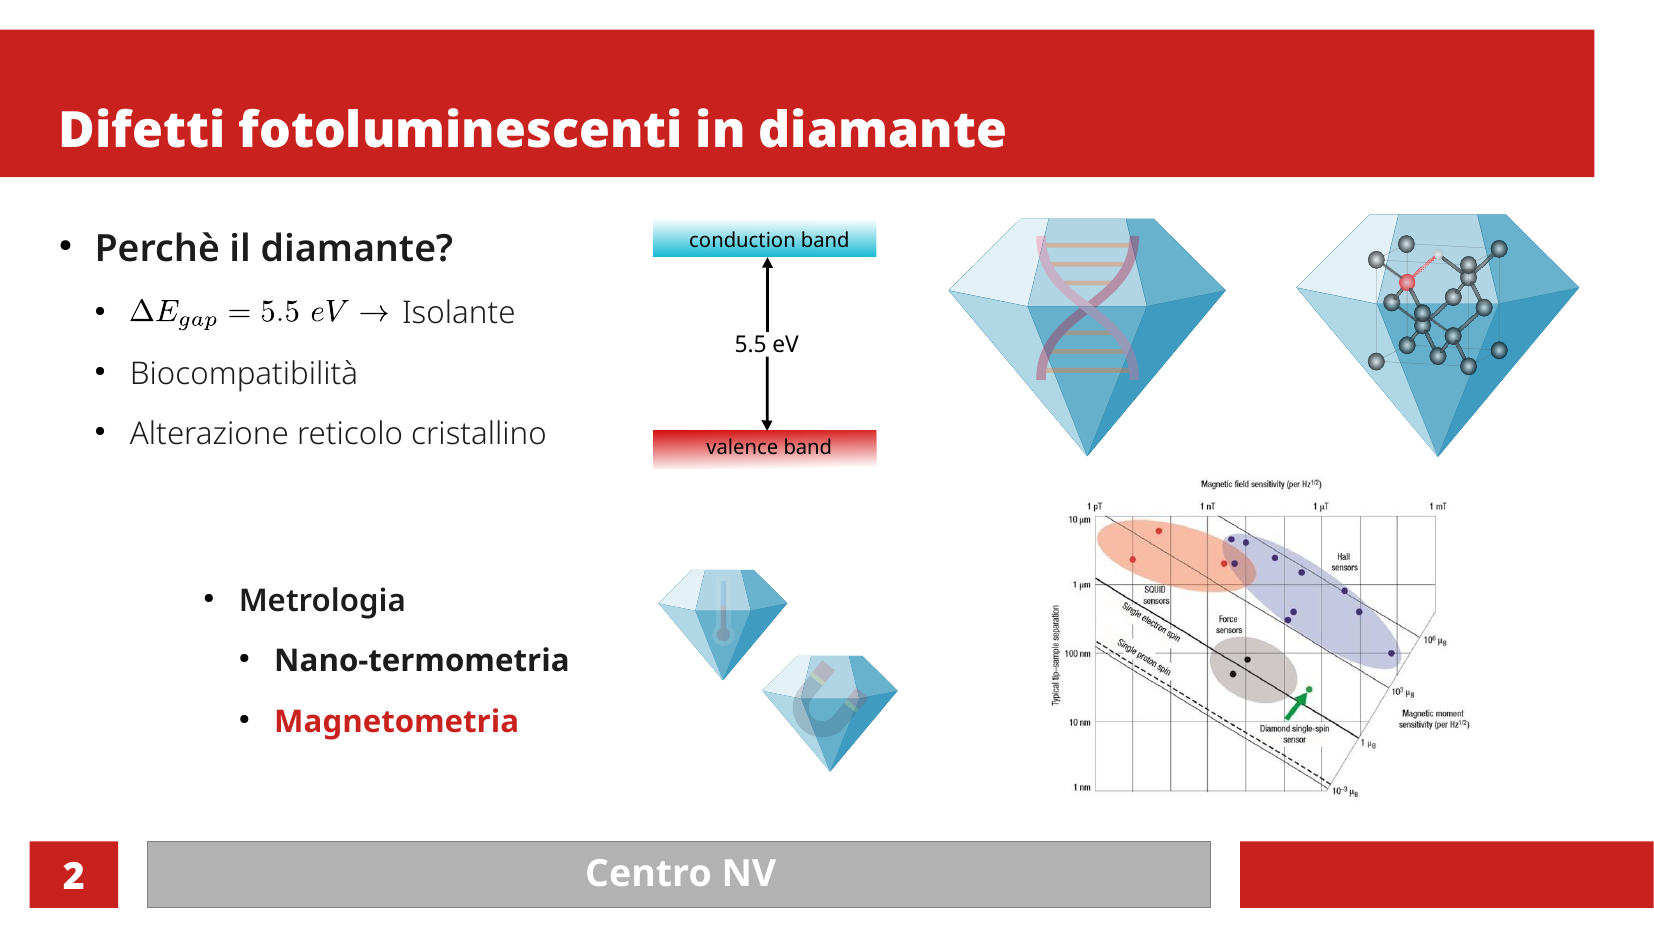

# Difetti fotoluminescenti in diamante
Perchè il diamante?
 Isolante
Biocompatibilità
Alterazione reticolo cristallino
Metrologia
Nano-termometria
Magnetometria
Centro NV
2